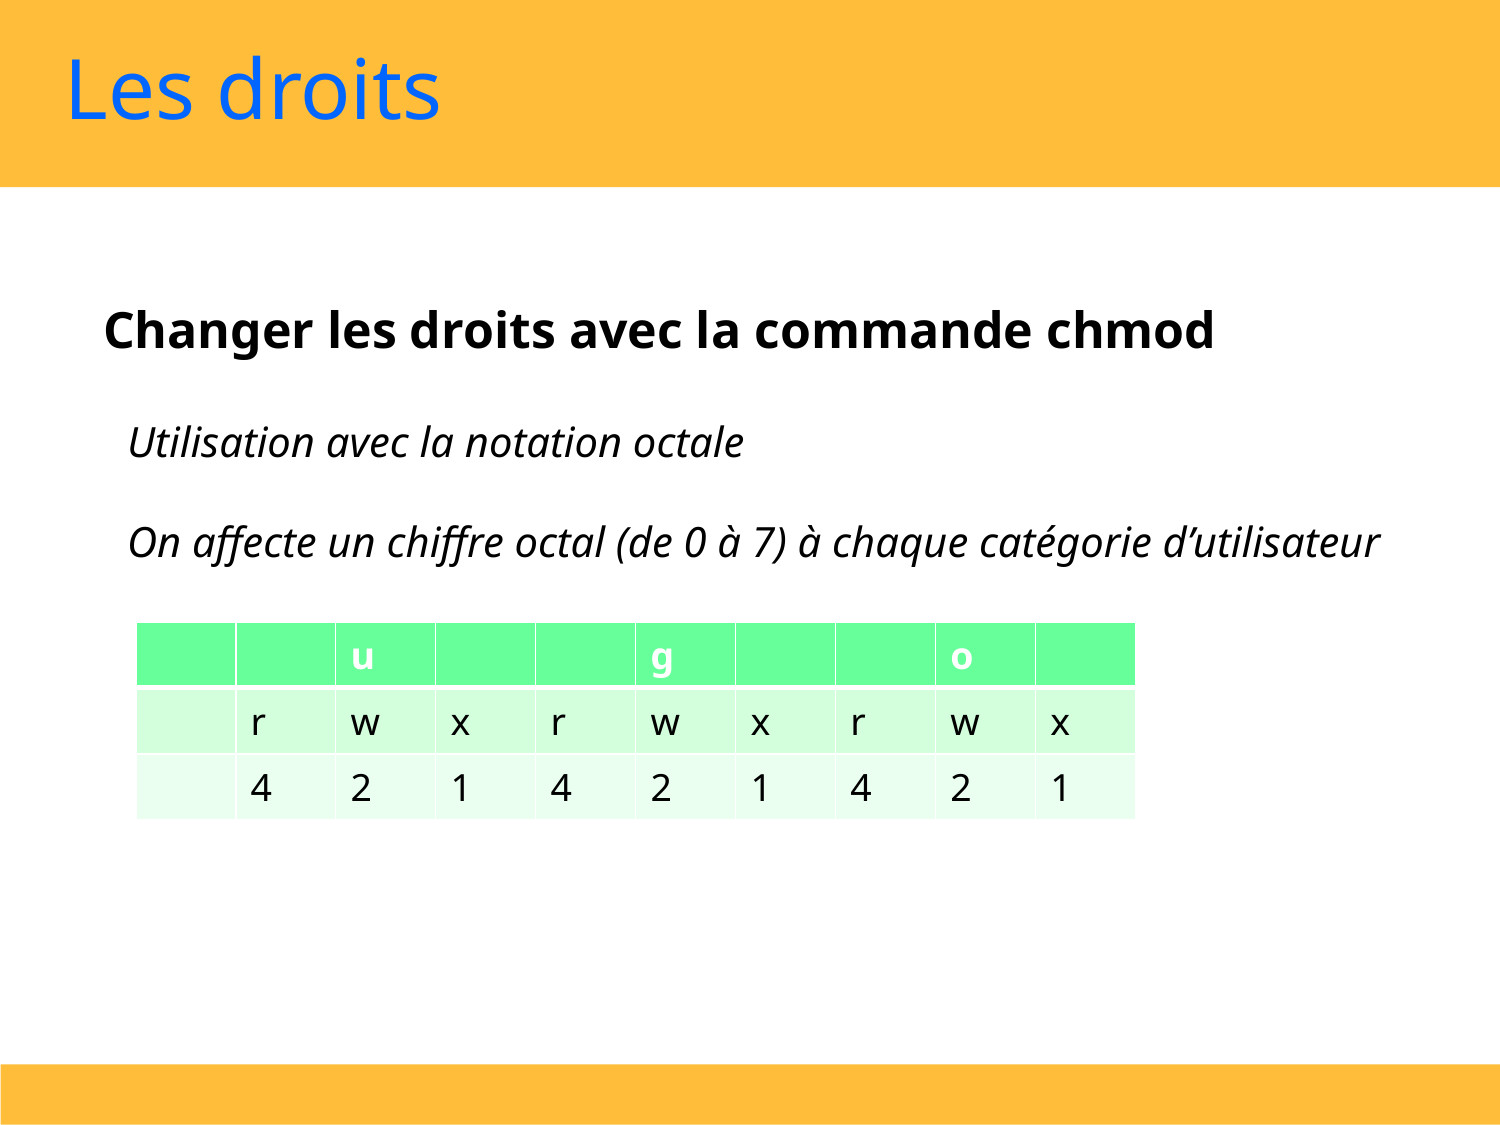

Les droits
Changer les droits avec la commande chmod
Utilisation avec la notation octale
On affecte un chiffre octal (de 0 à 7) à chaque catégorie d’utilisateur
| | | u | | | g | | | o | |
| --- | --- | --- | --- | --- | --- | --- | --- | --- | --- |
| | r | w | x | r | w | x | r | w | x |
| | 4 | 2 | 1 | 4 | 2 | 1 | 4 | 2 | 1 |